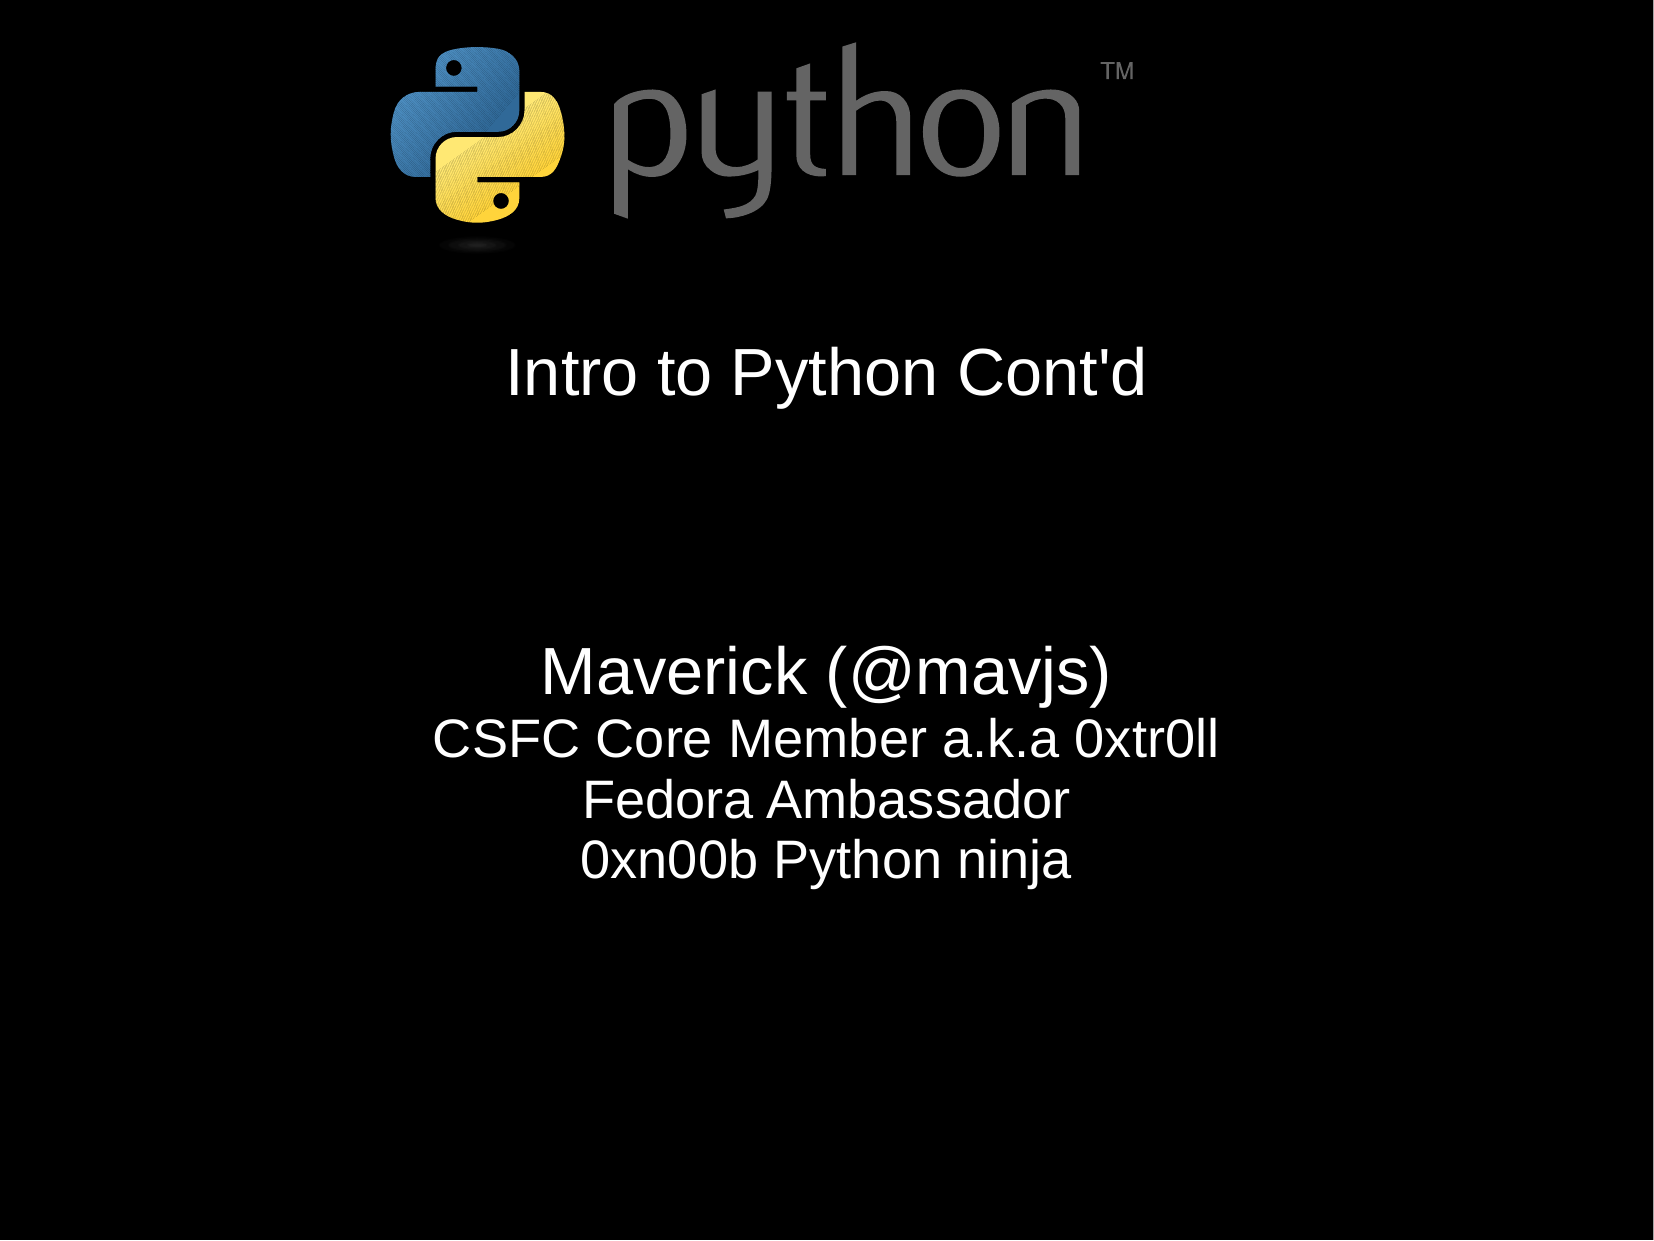

# Intro to Python Cont'd
Maverick (@mavjs)
CSFC Core Member a.k.a 0xtr0ll
Fedora Ambassador
0xn00b Python ninja